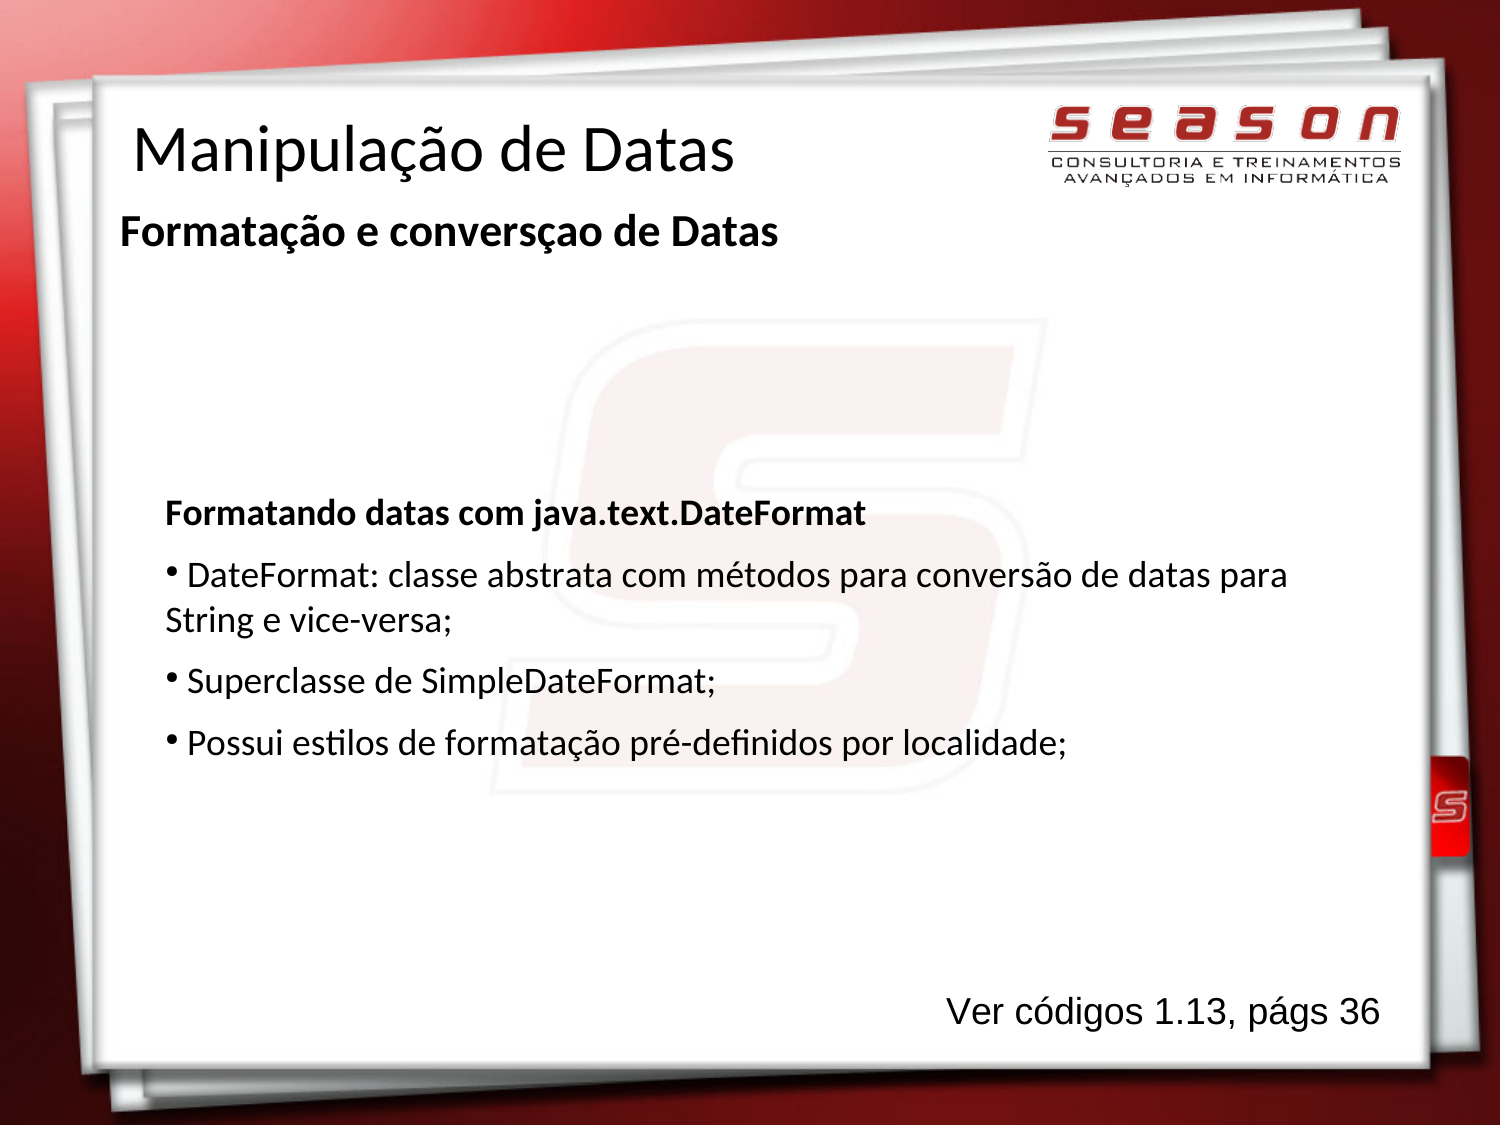

# Manipulação de Datas
Formatação e conversçao de Datas
Formatando datas com java.text.DateFormat
 DateFormat: classe abstrata com métodos para conversão de datas para String e vice-versa;
 Superclasse de SimpleDateFormat;
 Possui estilos de formatação pré-definidos por localidade;
Ver códigos 1.13, págs 36